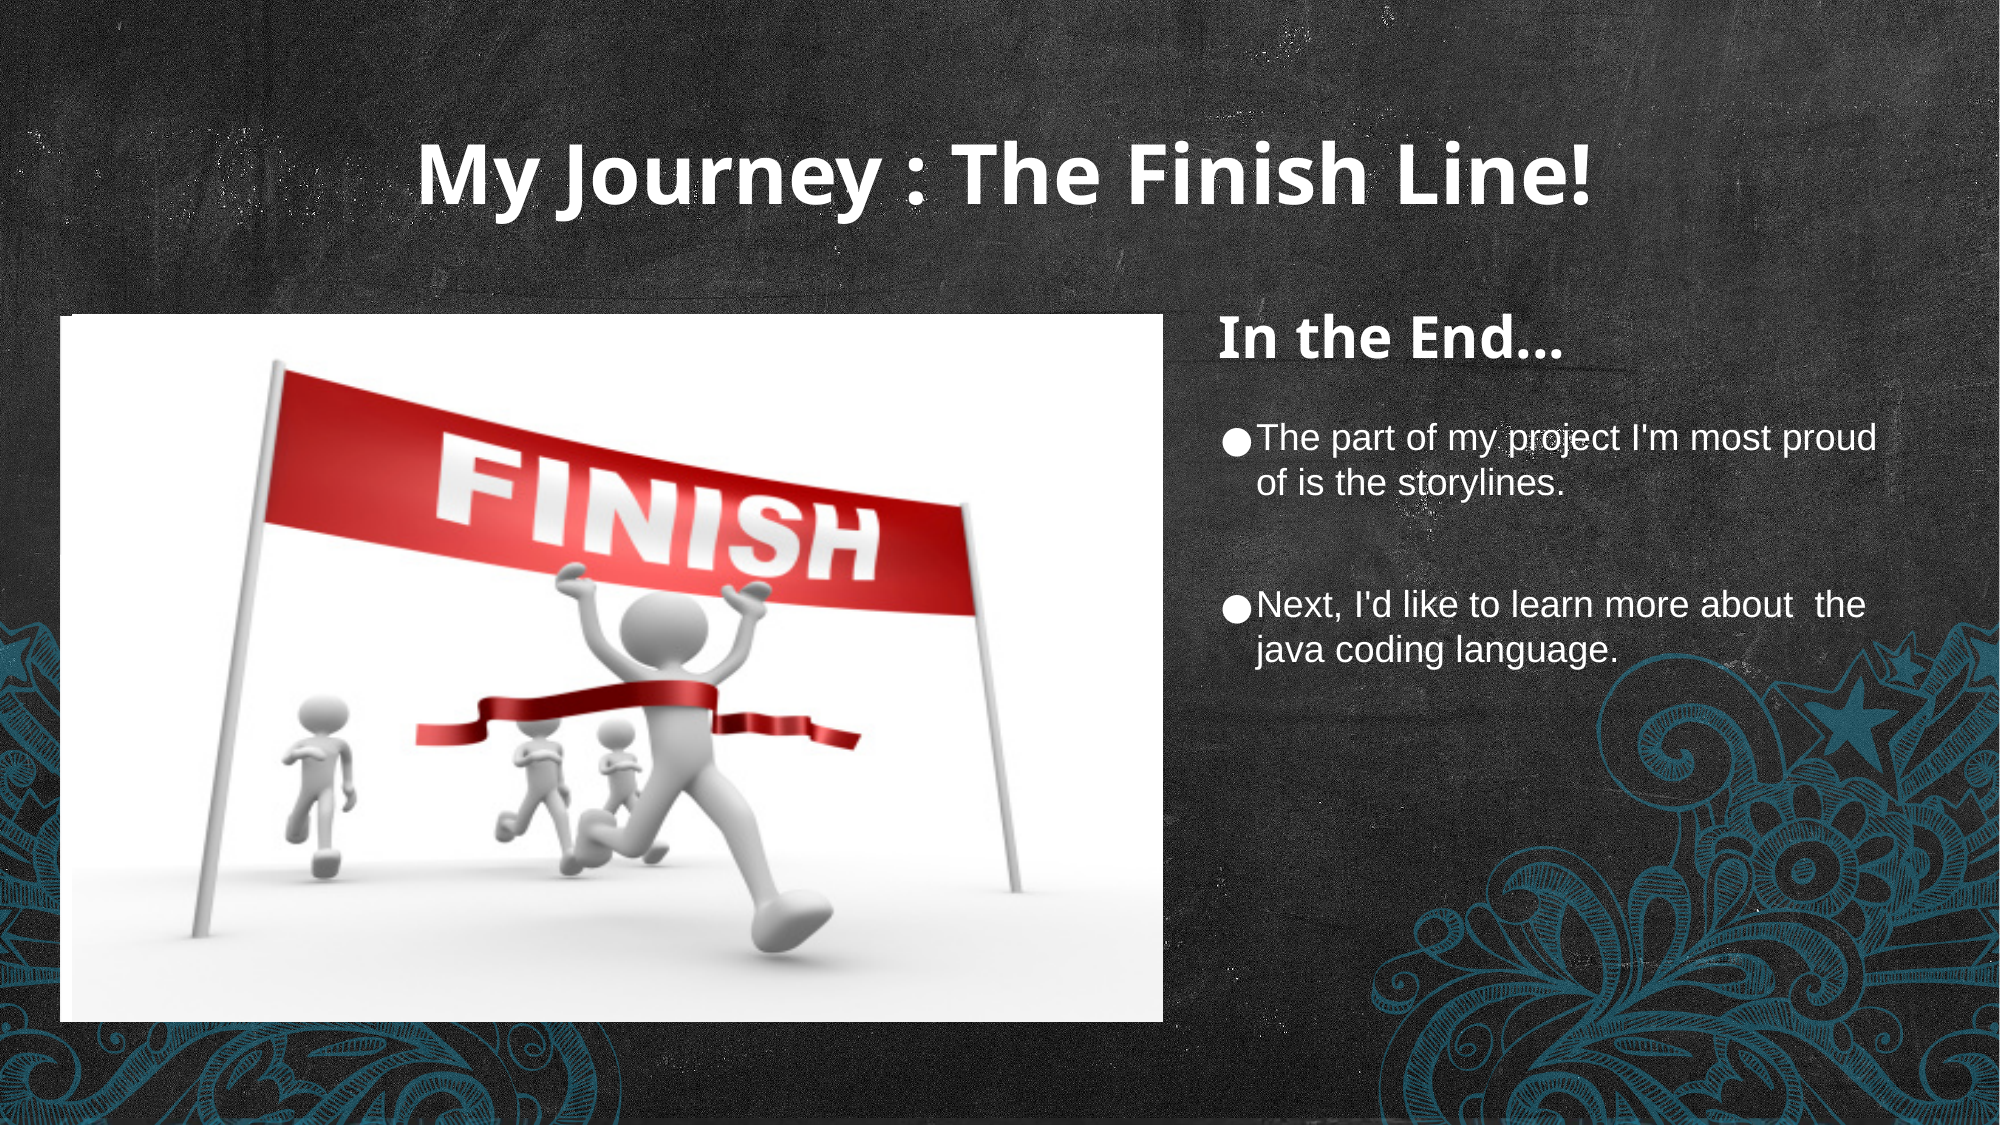

My Journey : The Finish Line!
In the End...
The part of my project I'm most proud of is the storylines.
Next, I'd like to learn more about the java coding language.